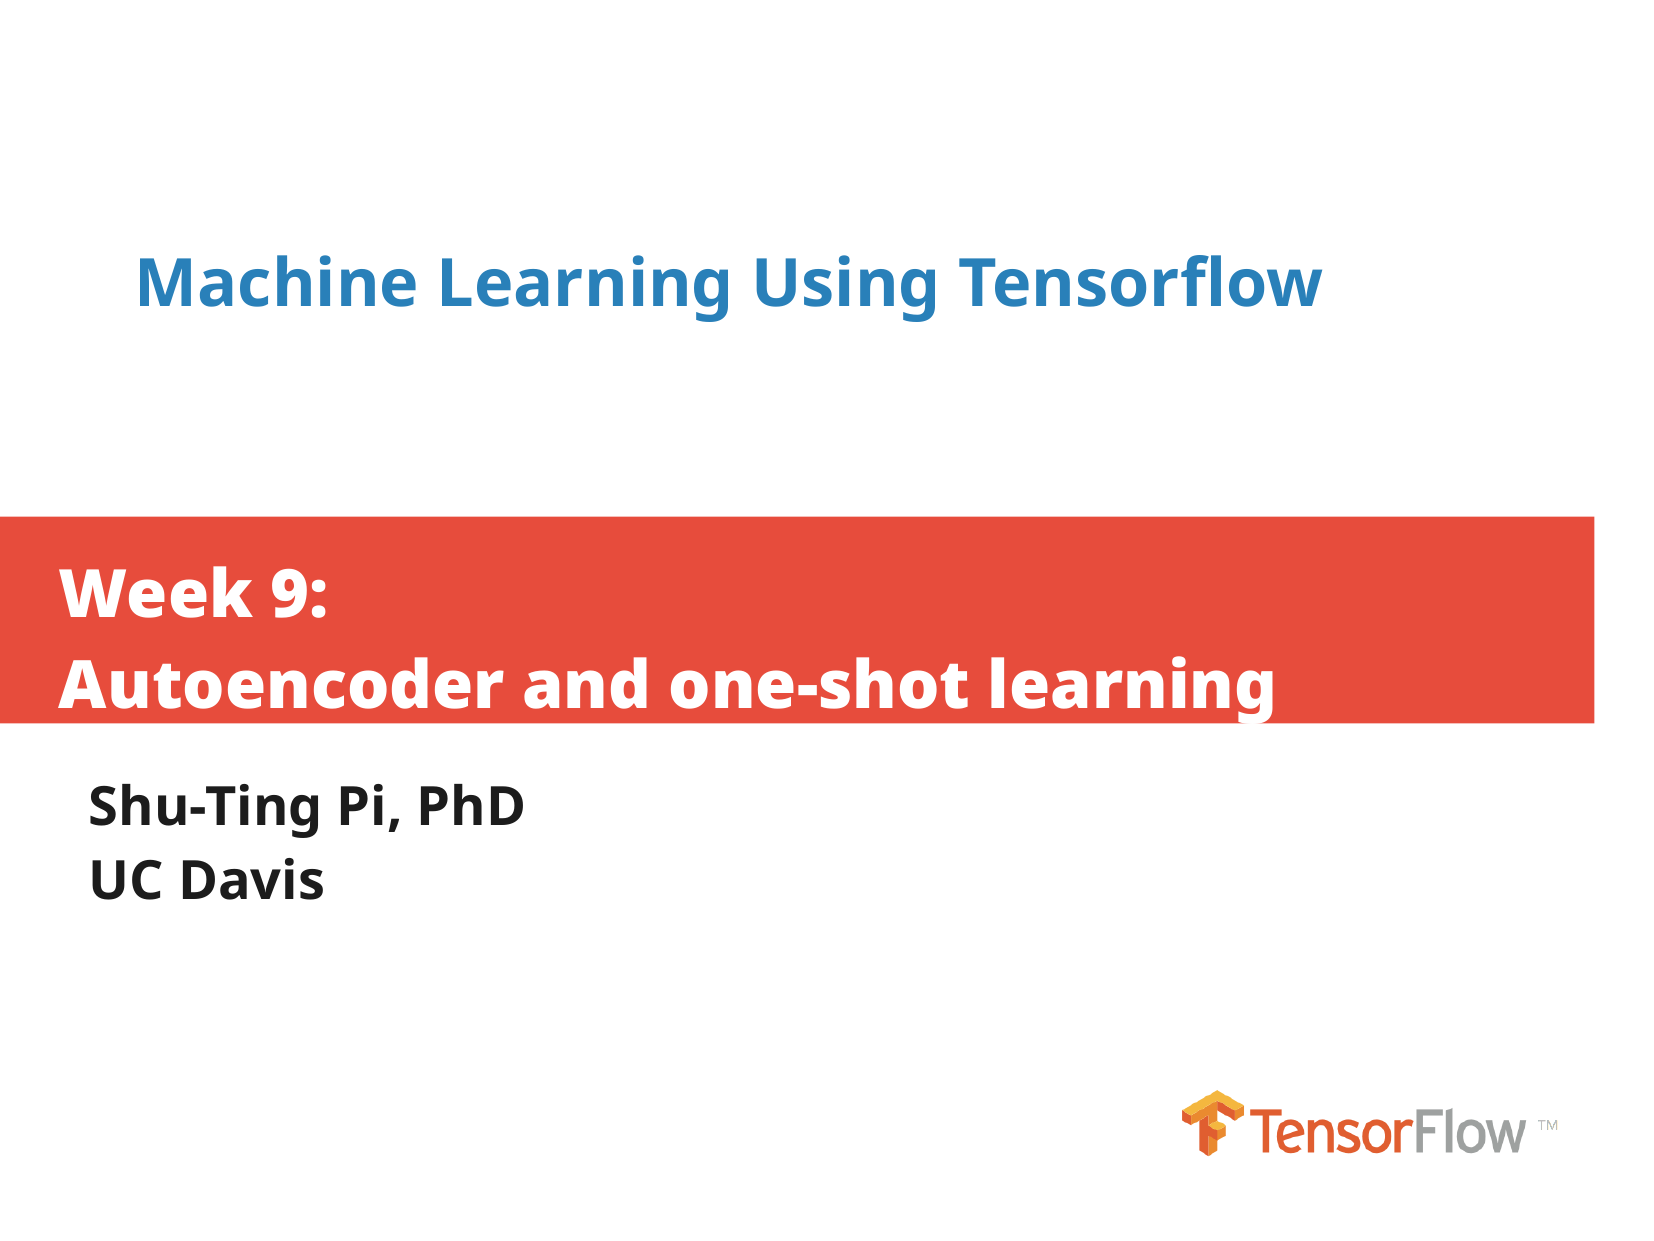

Machine Learning Using Tensorflow
# Week 9: Autoencoder and one-shot learning
Shu-Ting Pi, PhD
UC Davis